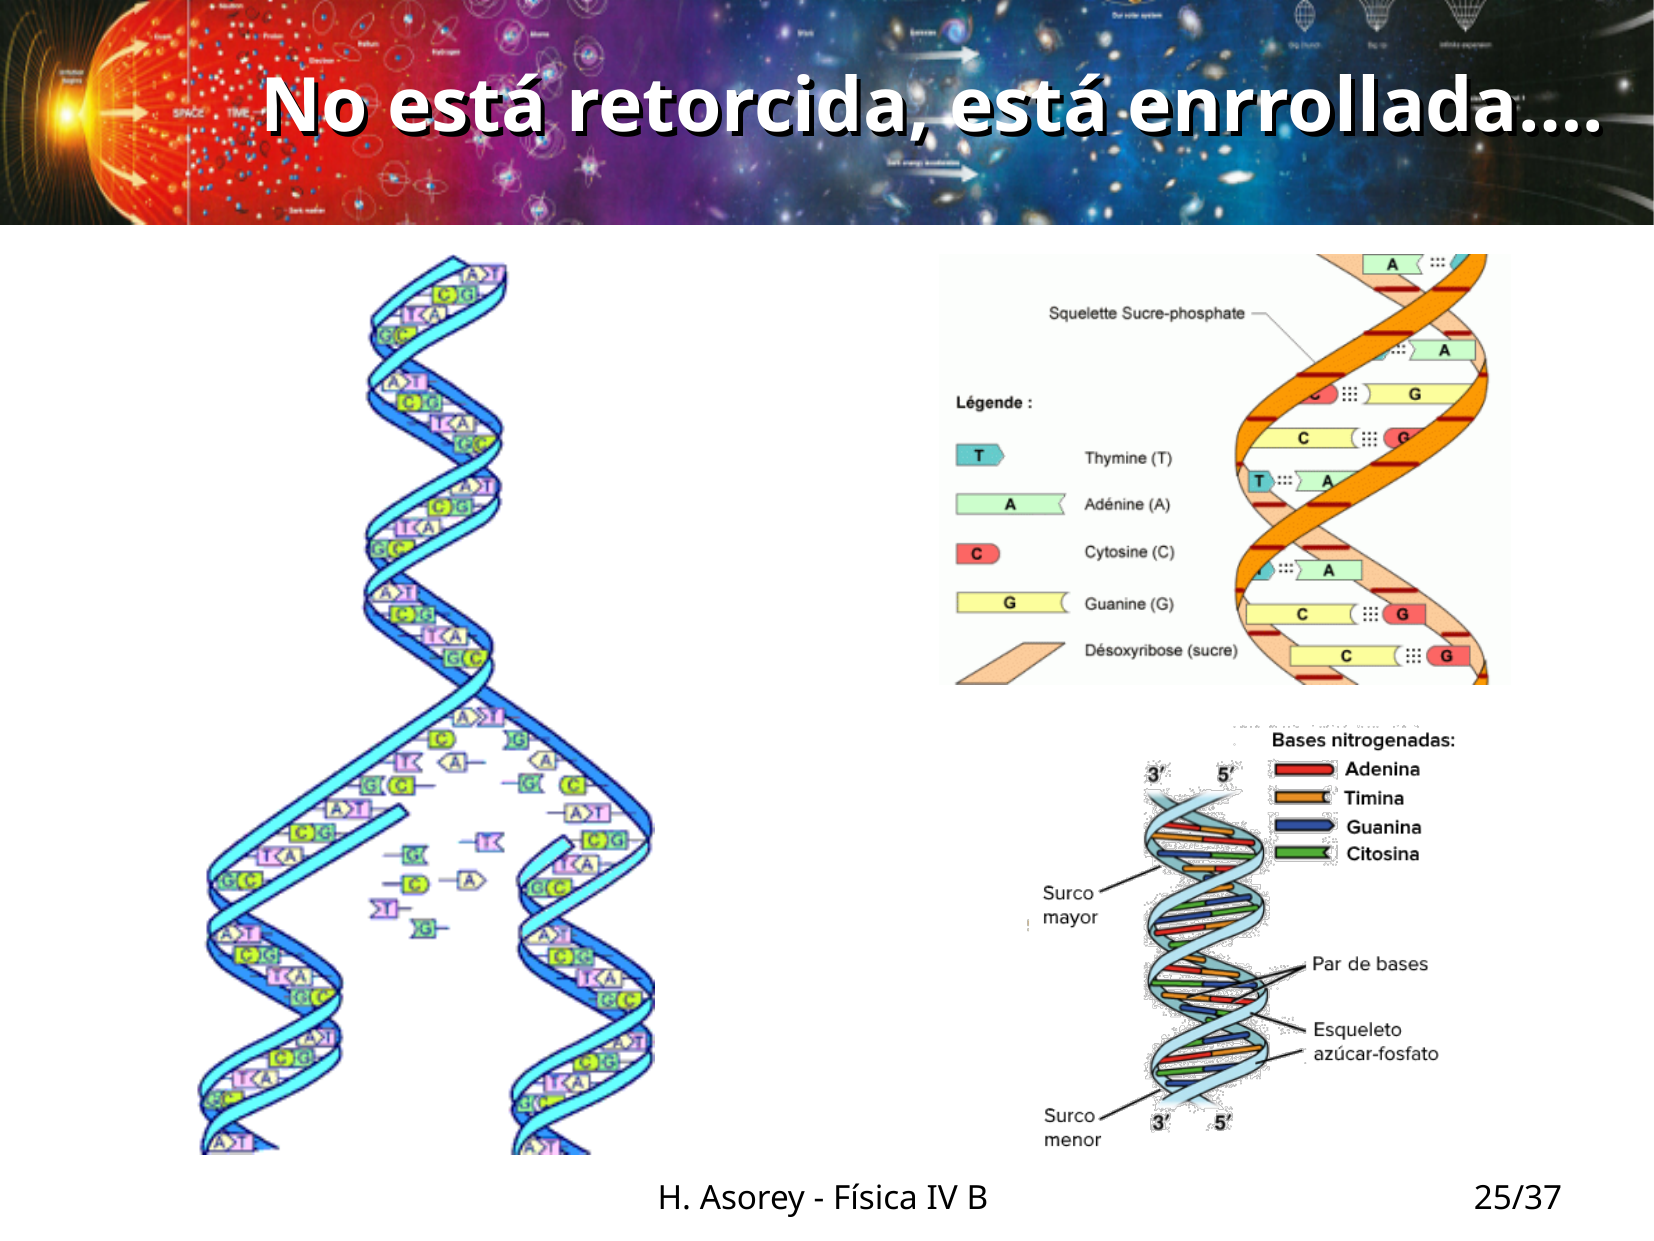

# No está retorcida, está enrrollada….
H. Asorey - Física IV B
25